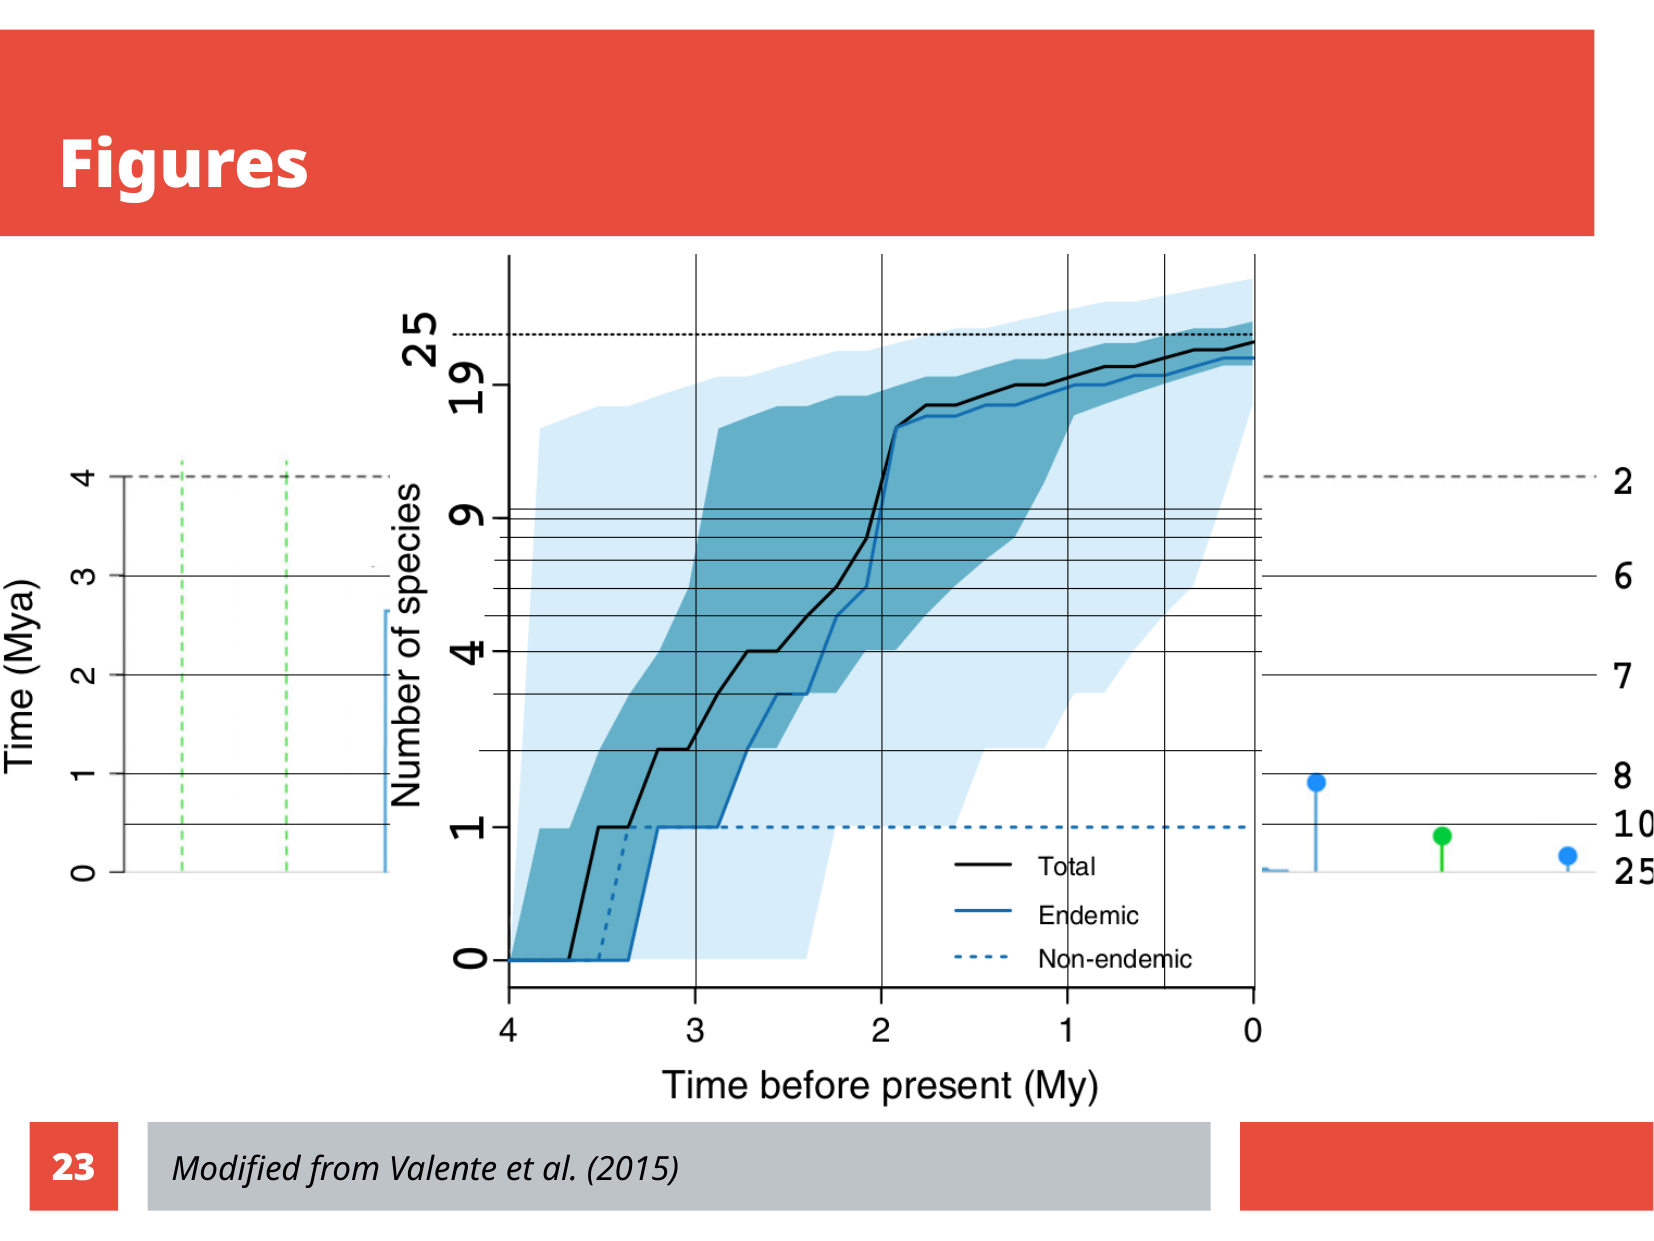

# Figures
23
Modified from Valente et al. (2015)